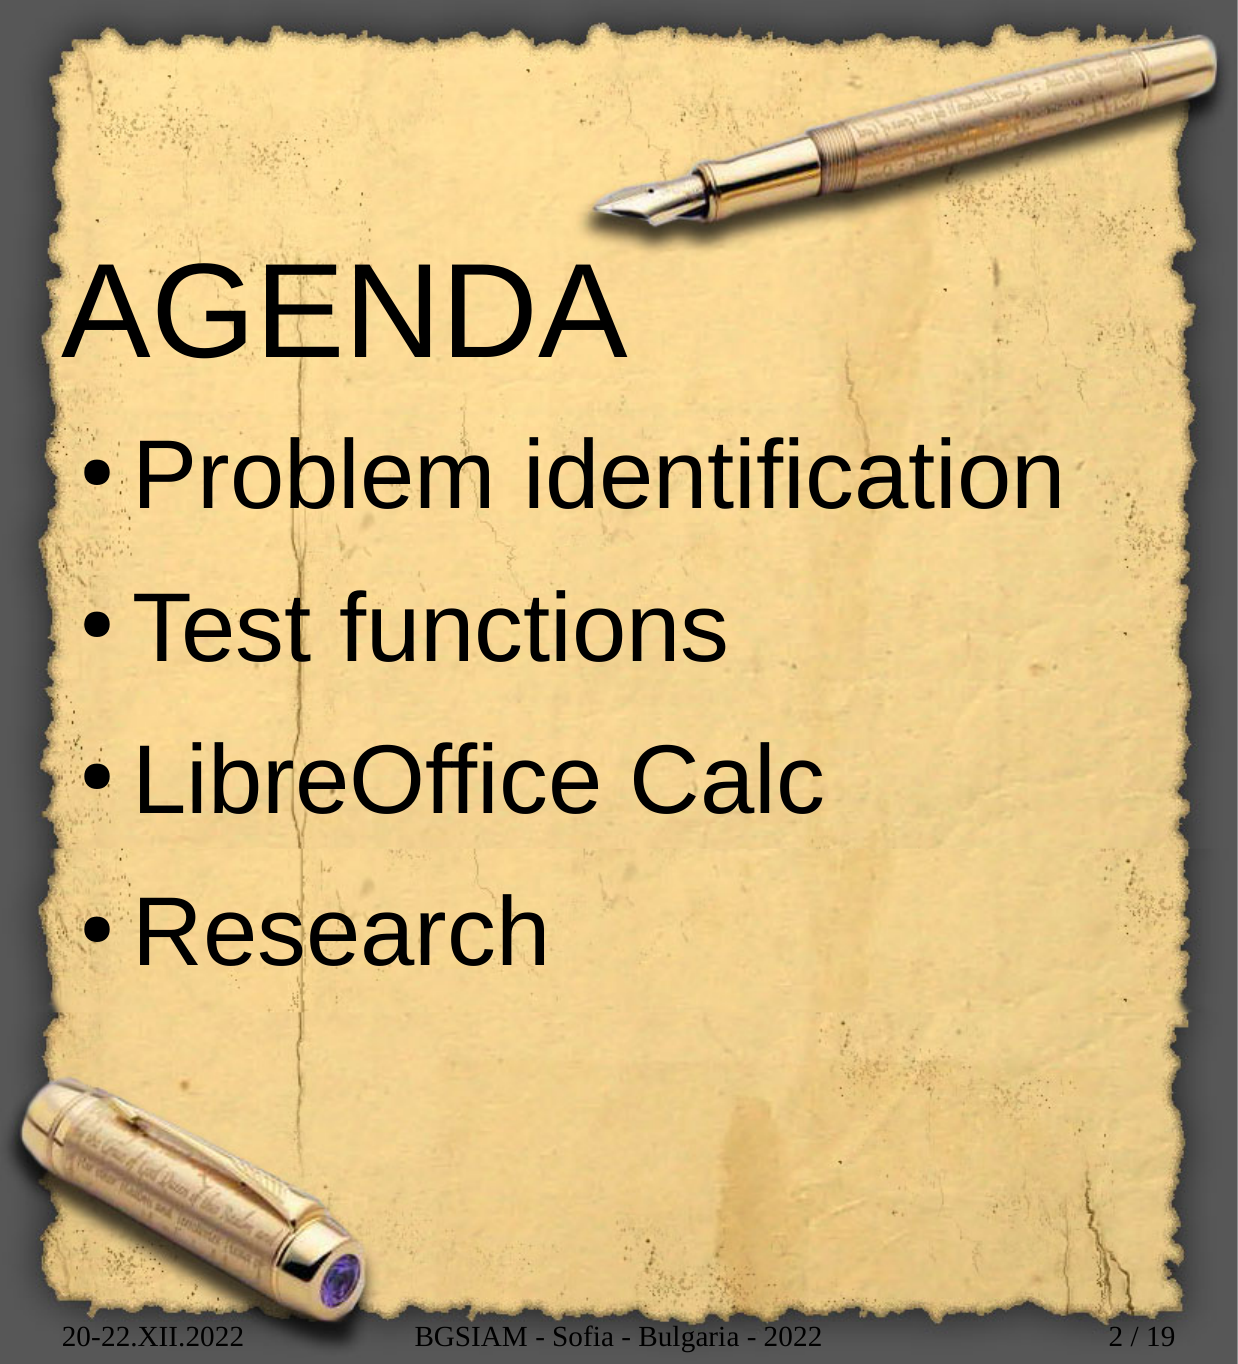

# Agenda
Problem identification
Test functions
LibreOffice Calc
Research
20-22.XII.2022
BGSIAM - Sofia - Bulgaria - 2022
2